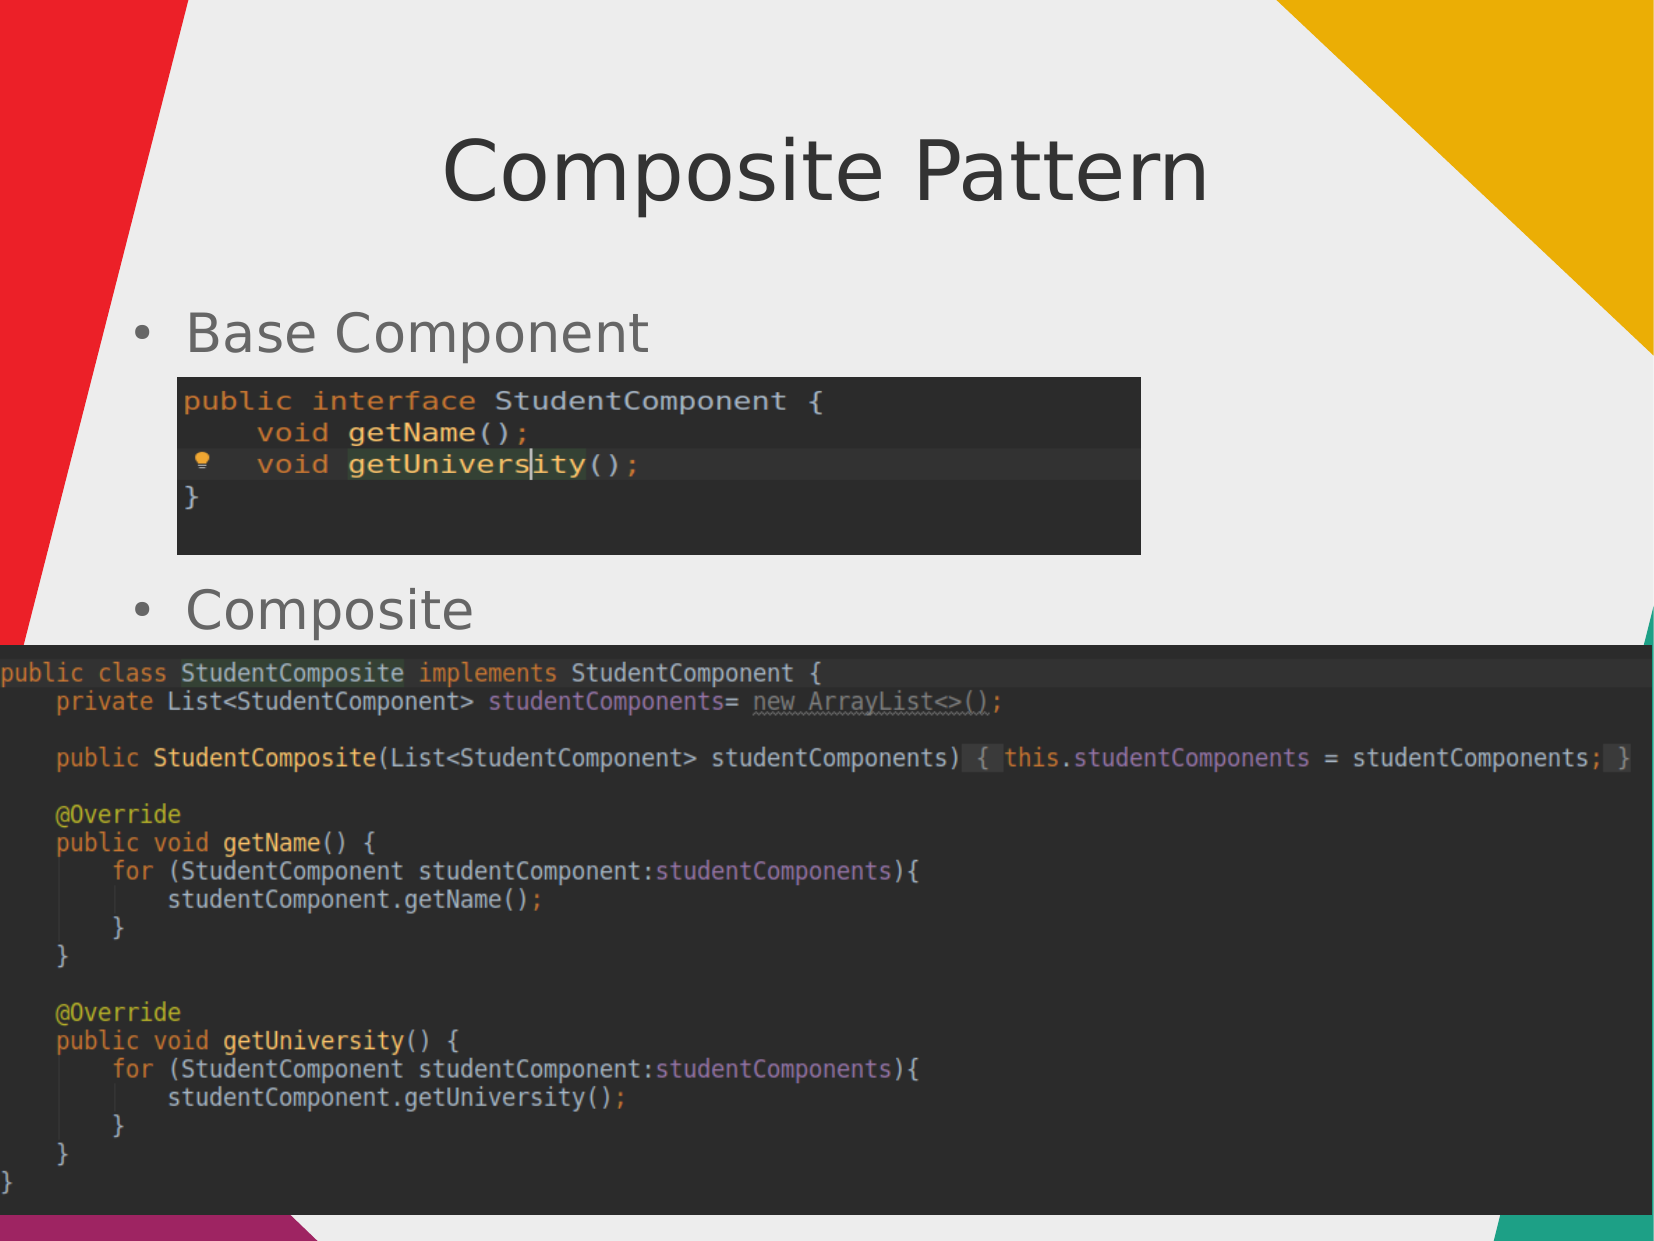

# Composite Pattern
Base Component
Composite
39